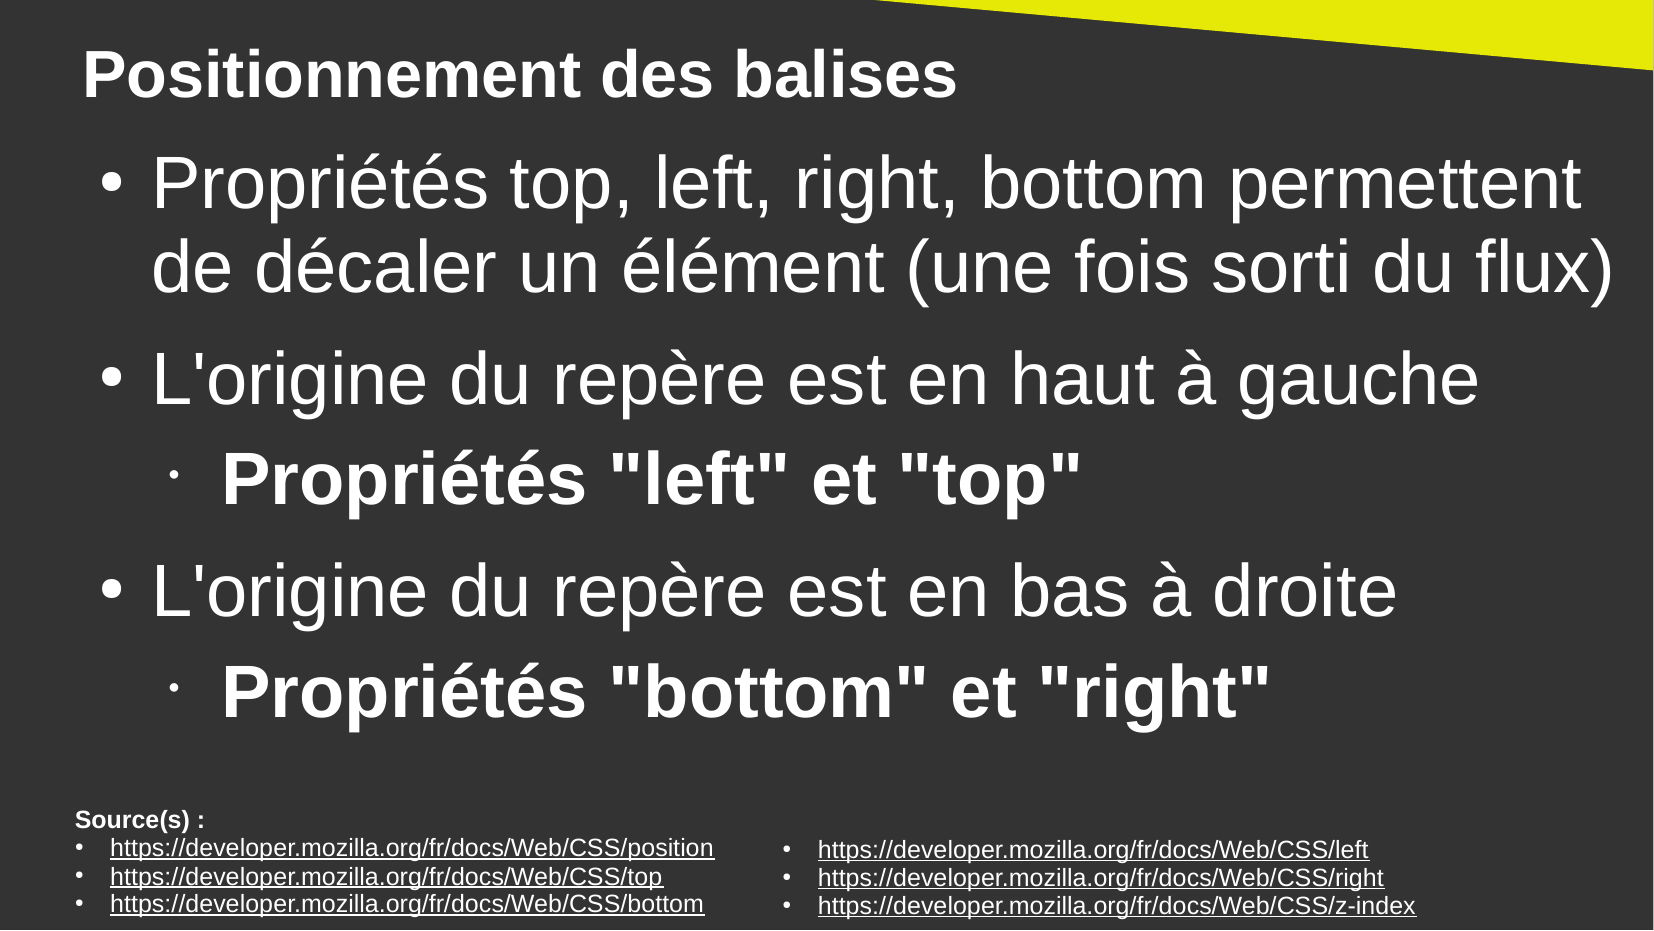

# Positionnement des balises
Propriétés top, left, right, bottom permettent de décaler un élément (une fois sorti du flux)
L'origine du repère est en haut à gauche
Propriétés "left" et "top"
L'origine du repère est en bas à droite
Propriétés "bottom" et "right"
Source(s) :
https://developer.mozilla.org/fr/docs/Web/CSS/position
https://developer.mozilla.org/fr/docs/Web/CSS/top
https://developer.mozilla.org/fr/docs/Web/CSS/bottom
https://developer.mozilla.org/fr/docs/Web/CSS/left
https://developer.mozilla.org/fr/docs/Web/CSS/right
https://developer.mozilla.org/fr/docs/Web/CSS/z-index